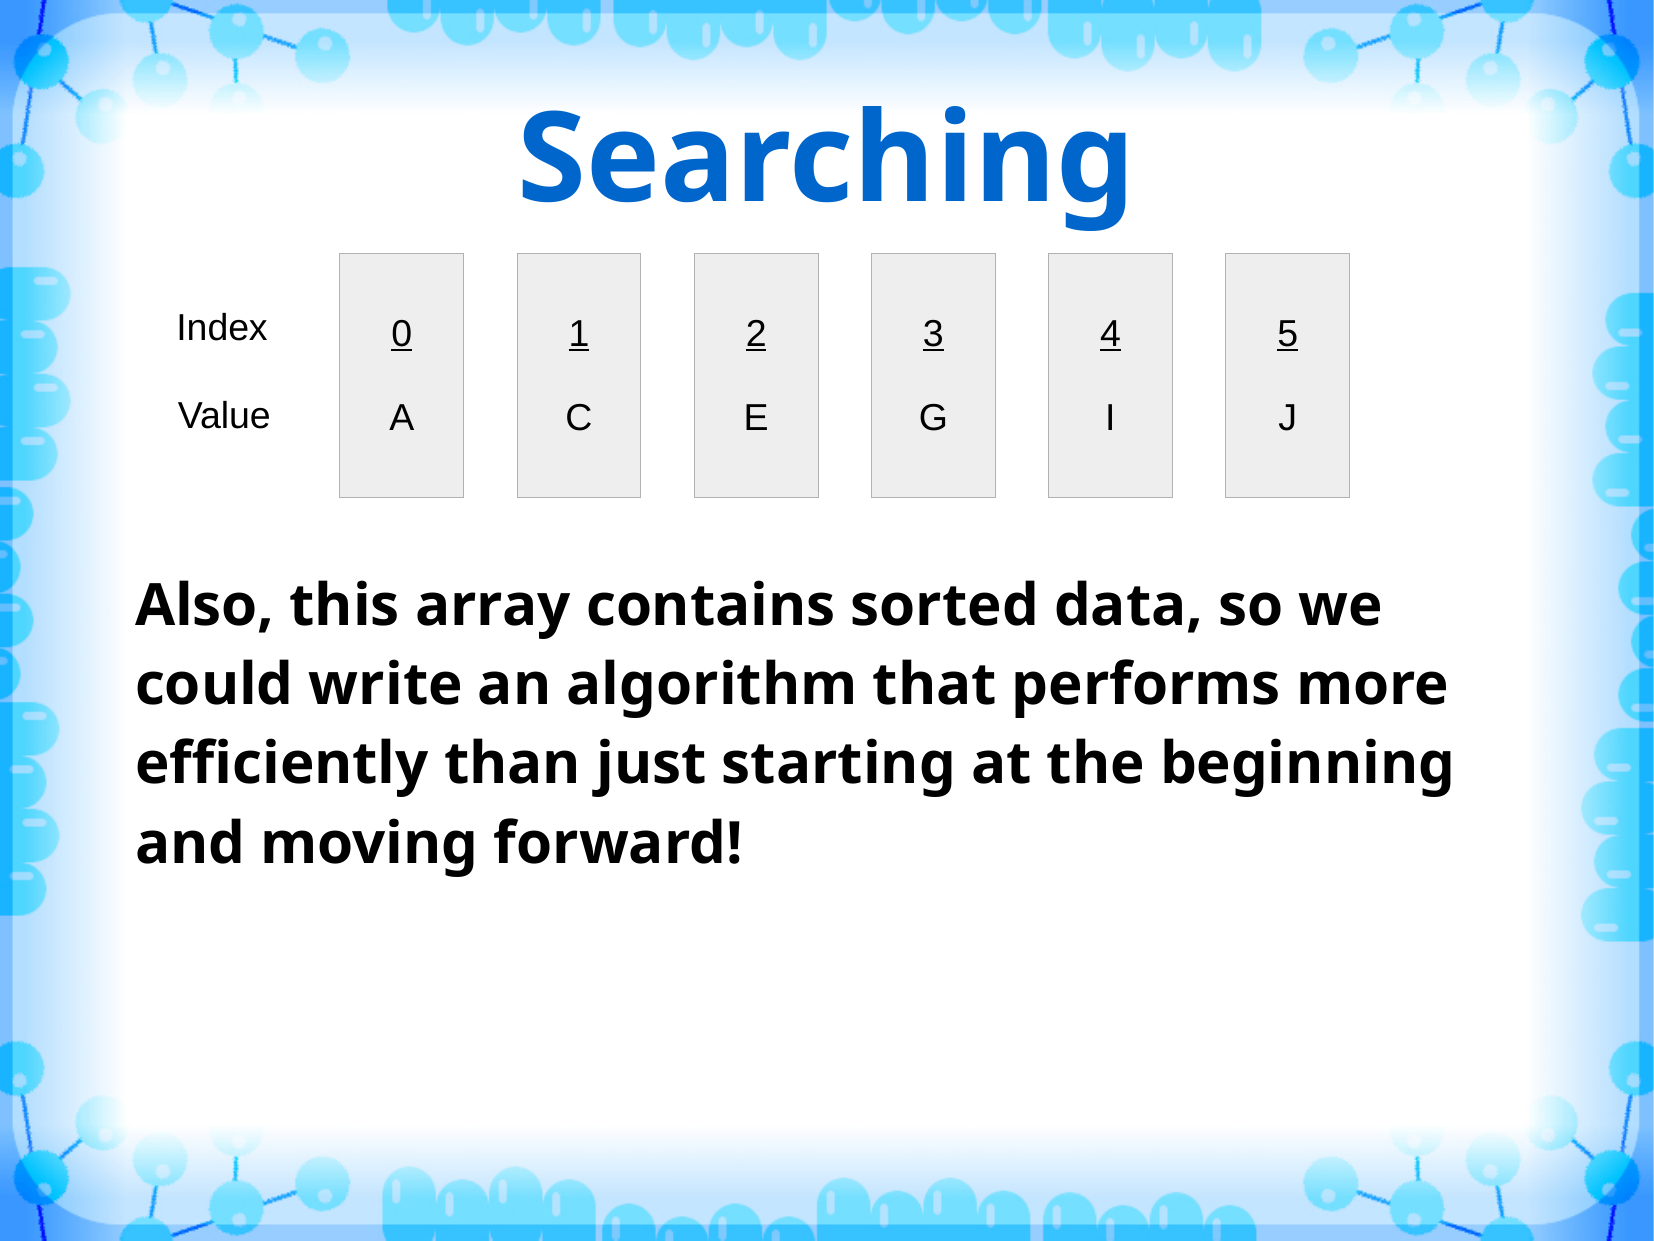

# Searching
0
A
1
C
2
E
3
G
4
I
5
J
Index
Value
Also, this array contains sorted data, so we could write an algorithm that performs more efficiently than just starting at the beginning and moving forward!